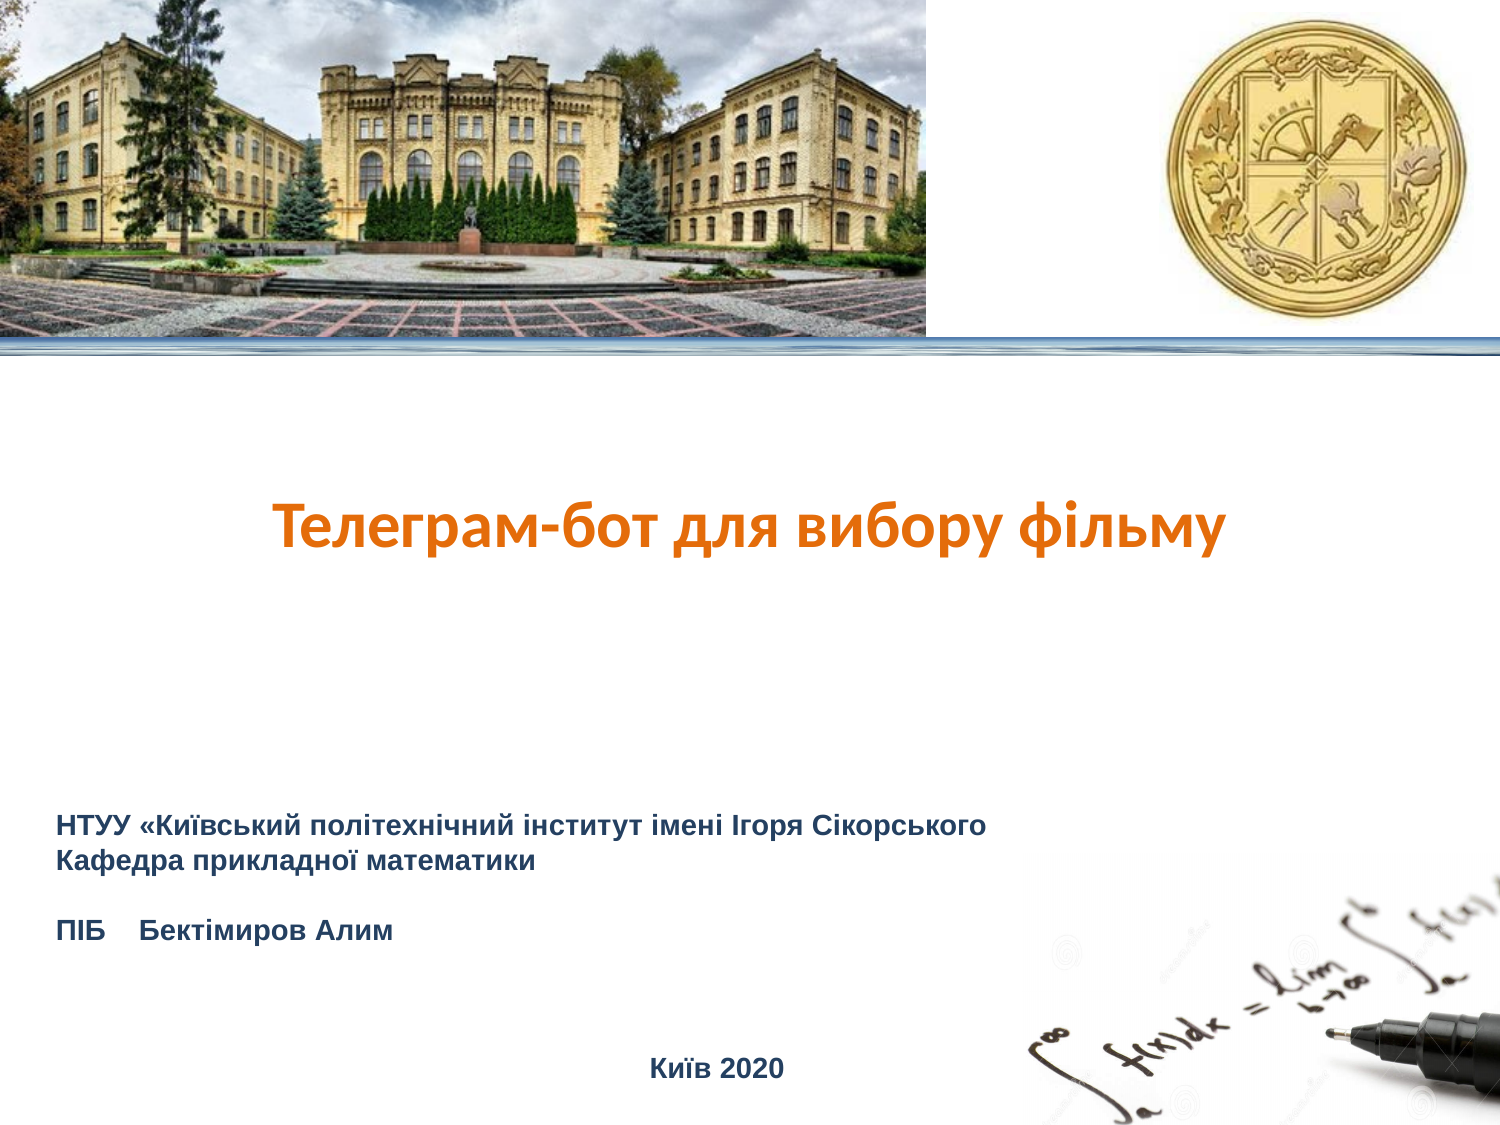

Телеграм-бот для вибору фільму
НТУУ «Київський політехнічний інститут імені Ігоря Сікорського
Кафедра прикладної математики
ПІБ	 Бектімиров Алим
Київ 2020